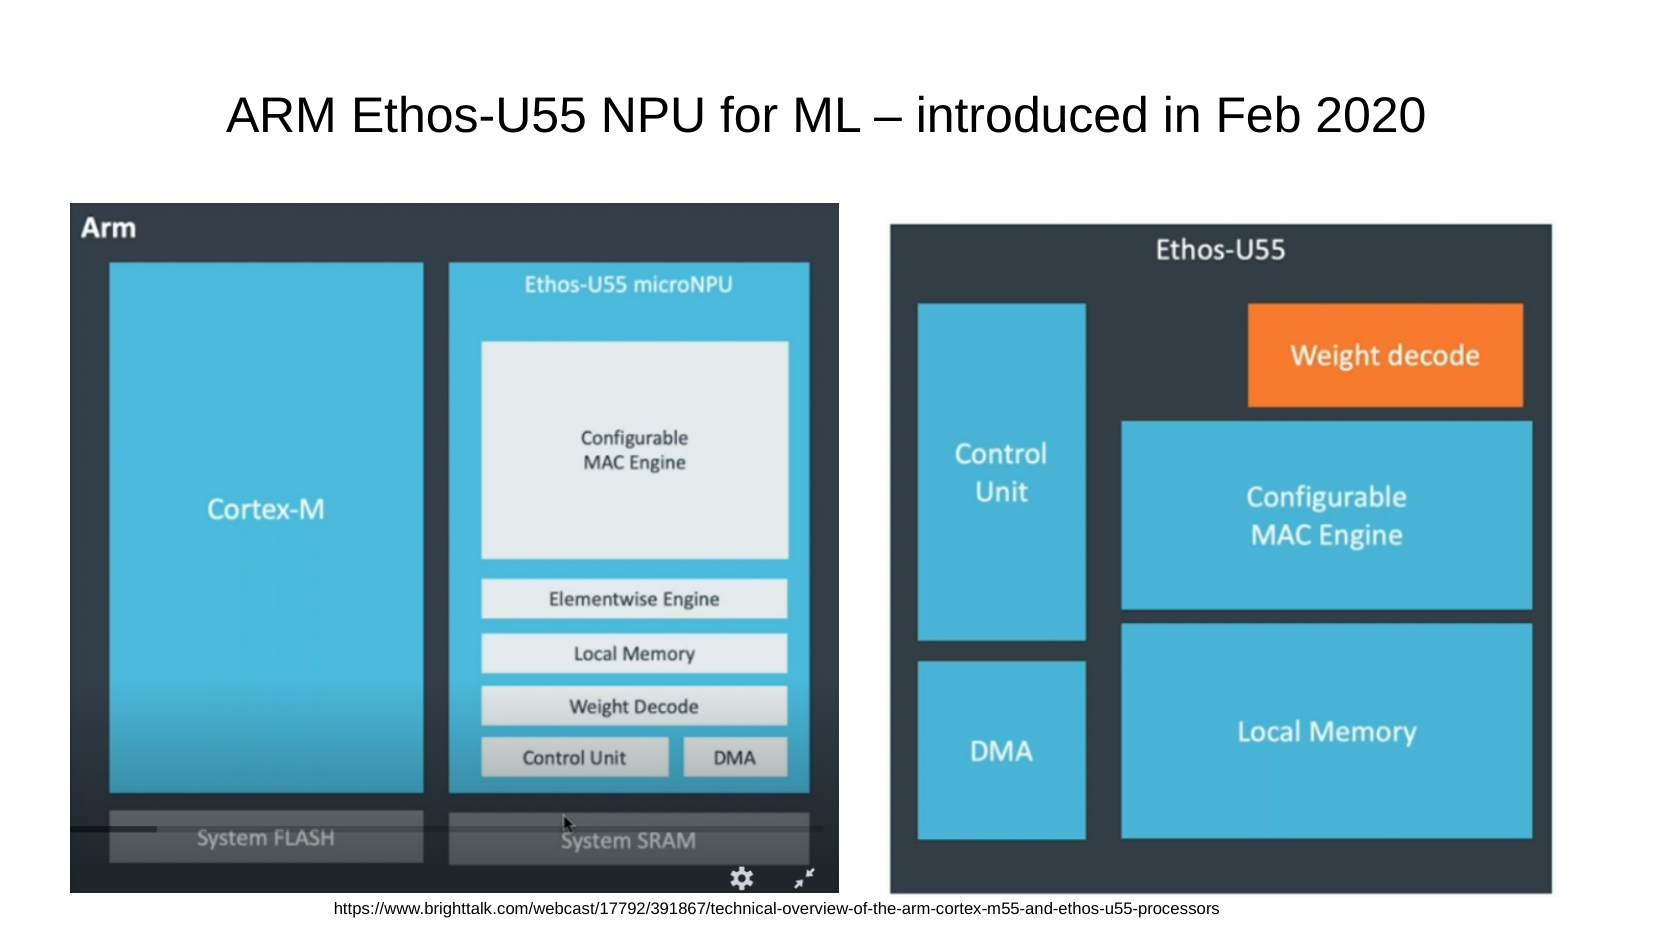

# ARM Ethos-U55 NPU for ML – introduced in Feb 2020
https://www.brighttalk.com/webcast/17792/391867/technical-overview-of-the-arm-cortex-m55-and-ethos-u55-processors